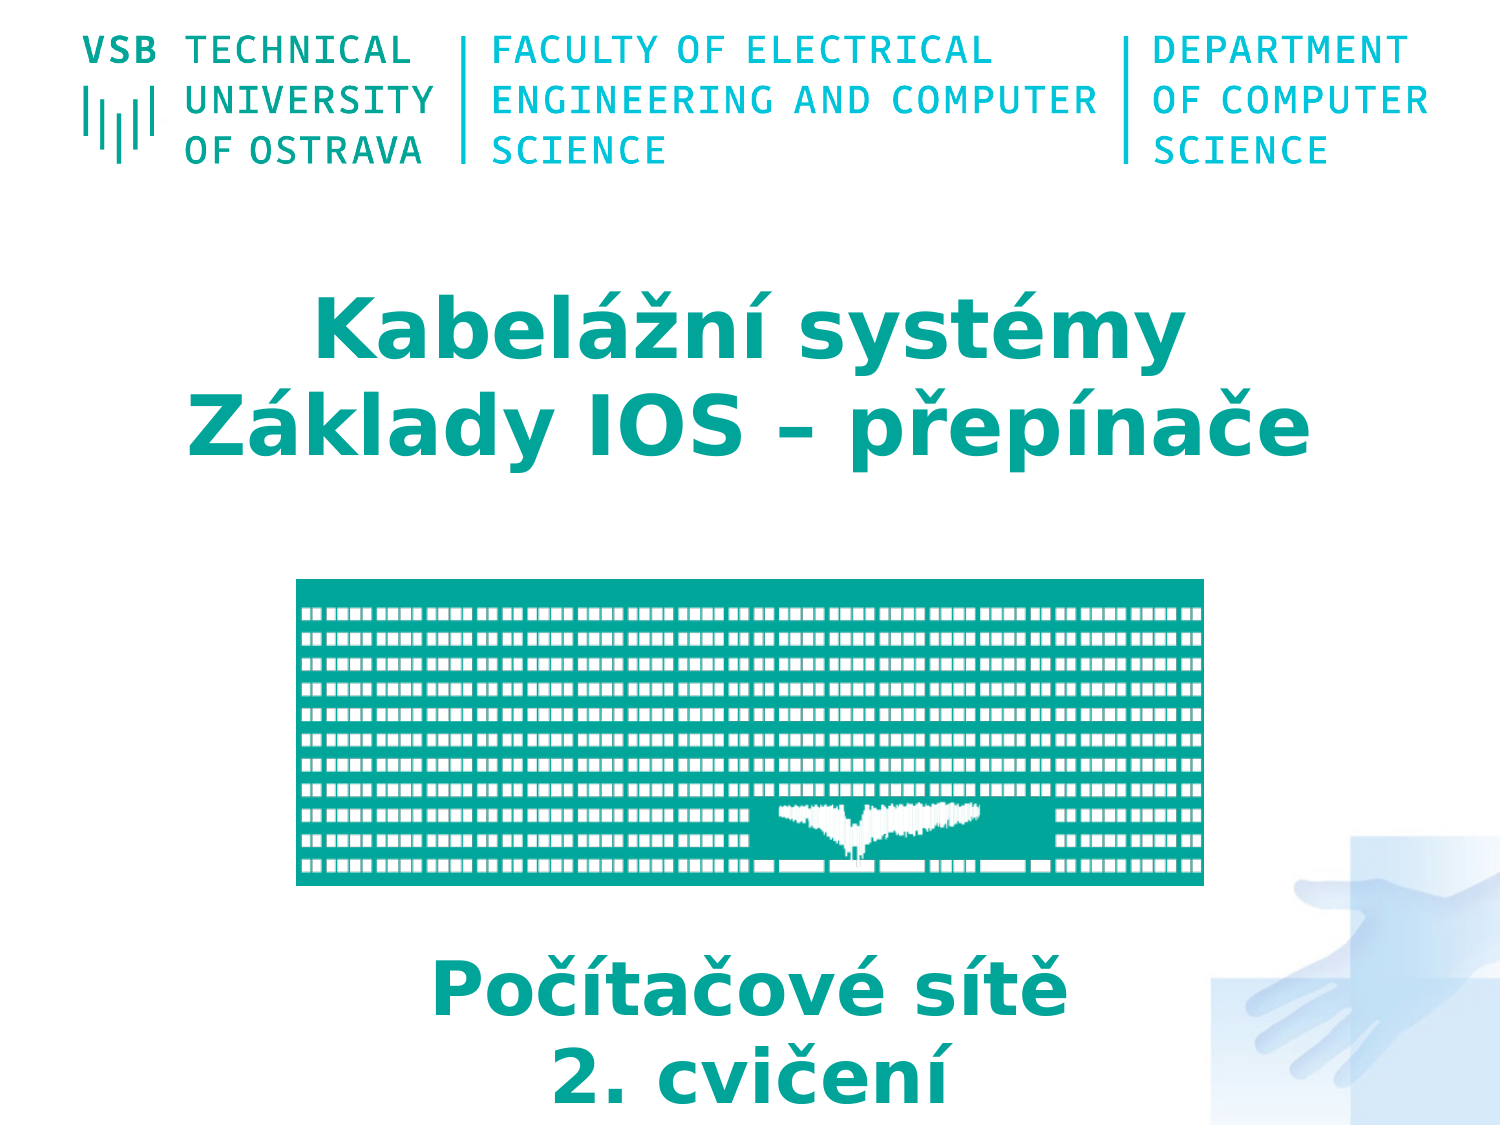

# Kabelážní systémy Základy IOS – přepínače
Počítačové sítě
2. cvičení